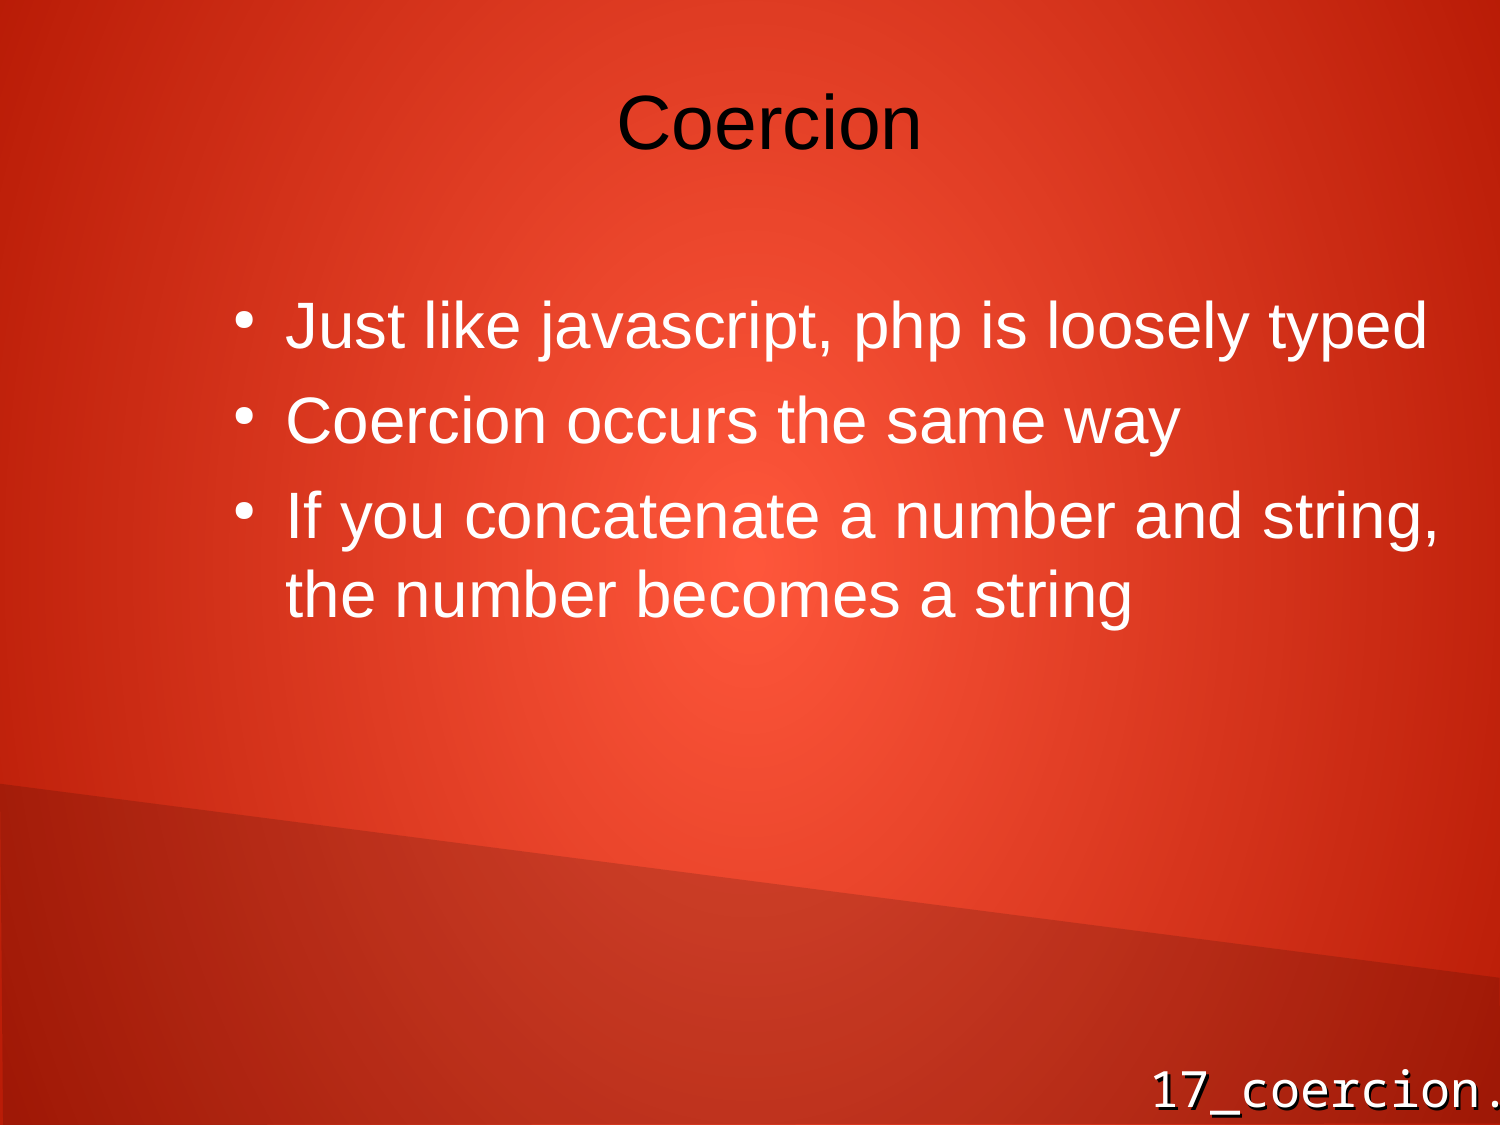

# Coercion
Just like javascript, php is loosely typed
Coercion occurs the same way
If you concatenate a number and string, the number becomes a string
17_coercion.php